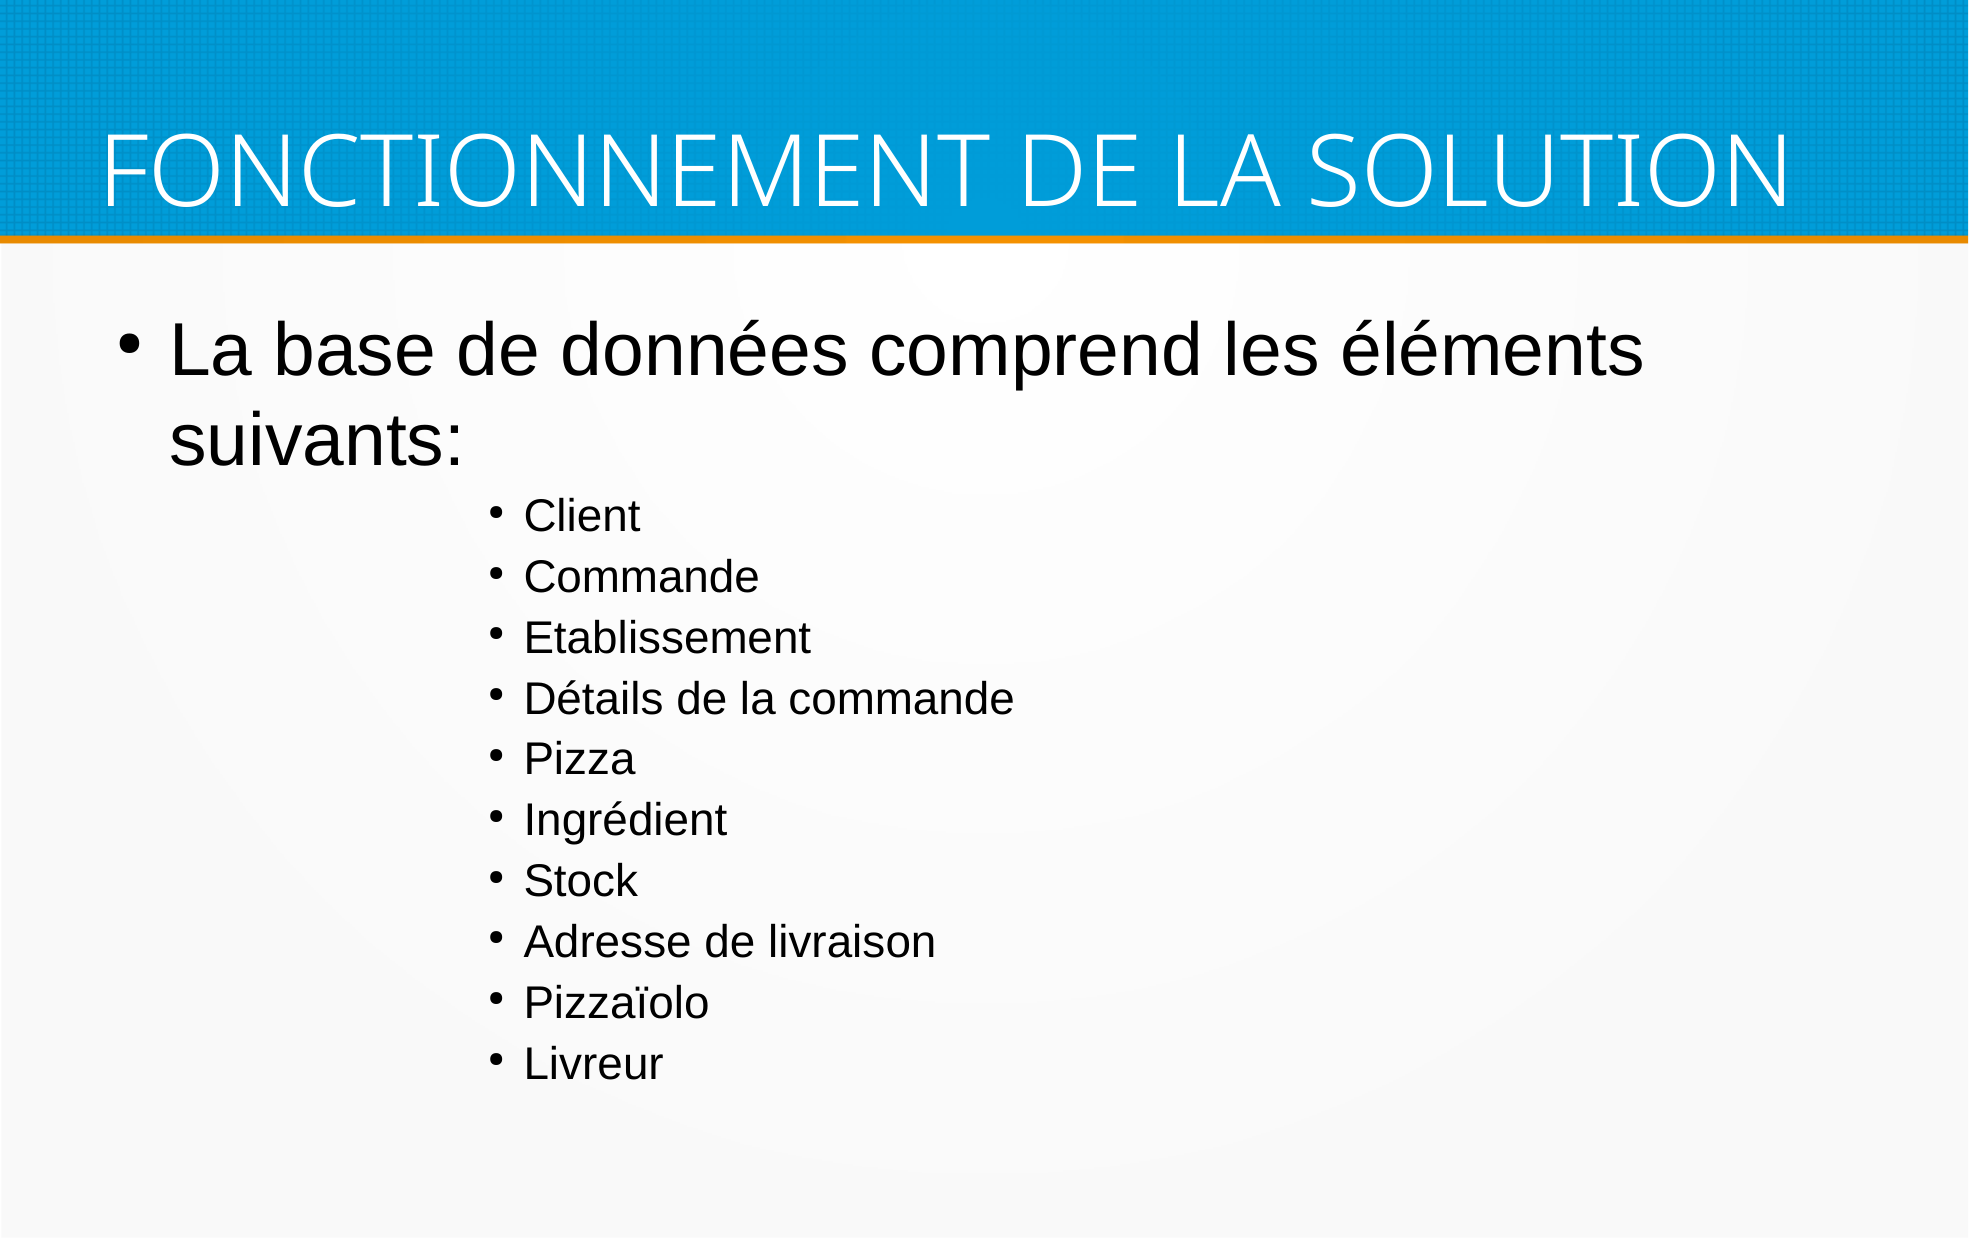

FONCTIONNEMENT DE LA SOLUTION
# La base de données comprend les éléments suivants:
Client
Commande
Etablissement
Détails de la commande
Pizza
Ingrédient
Stock
Adresse de livraison
Pizzaïolo
Livreur